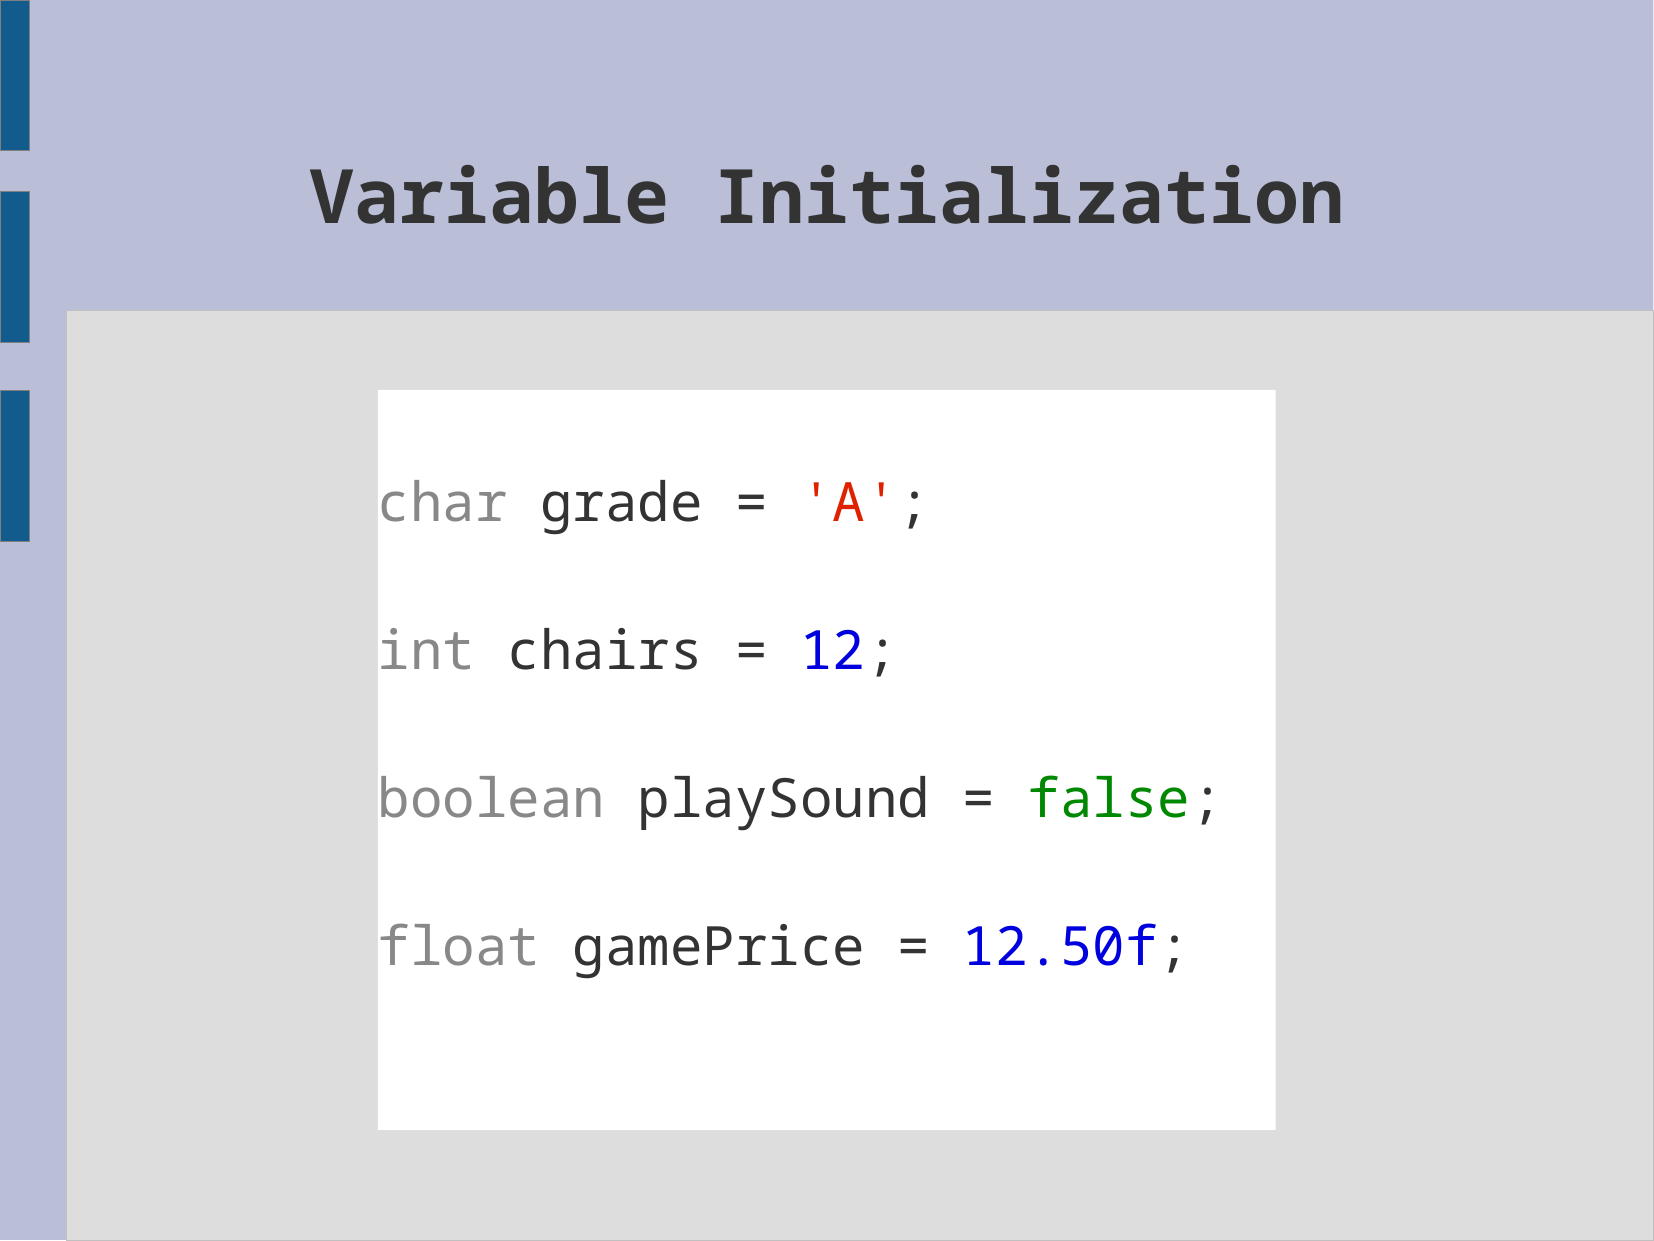

# Variable Initialization
char grade = 'A';
int chairs = 12;
boolean playSound = false;
float gamePrice = 12.50f;